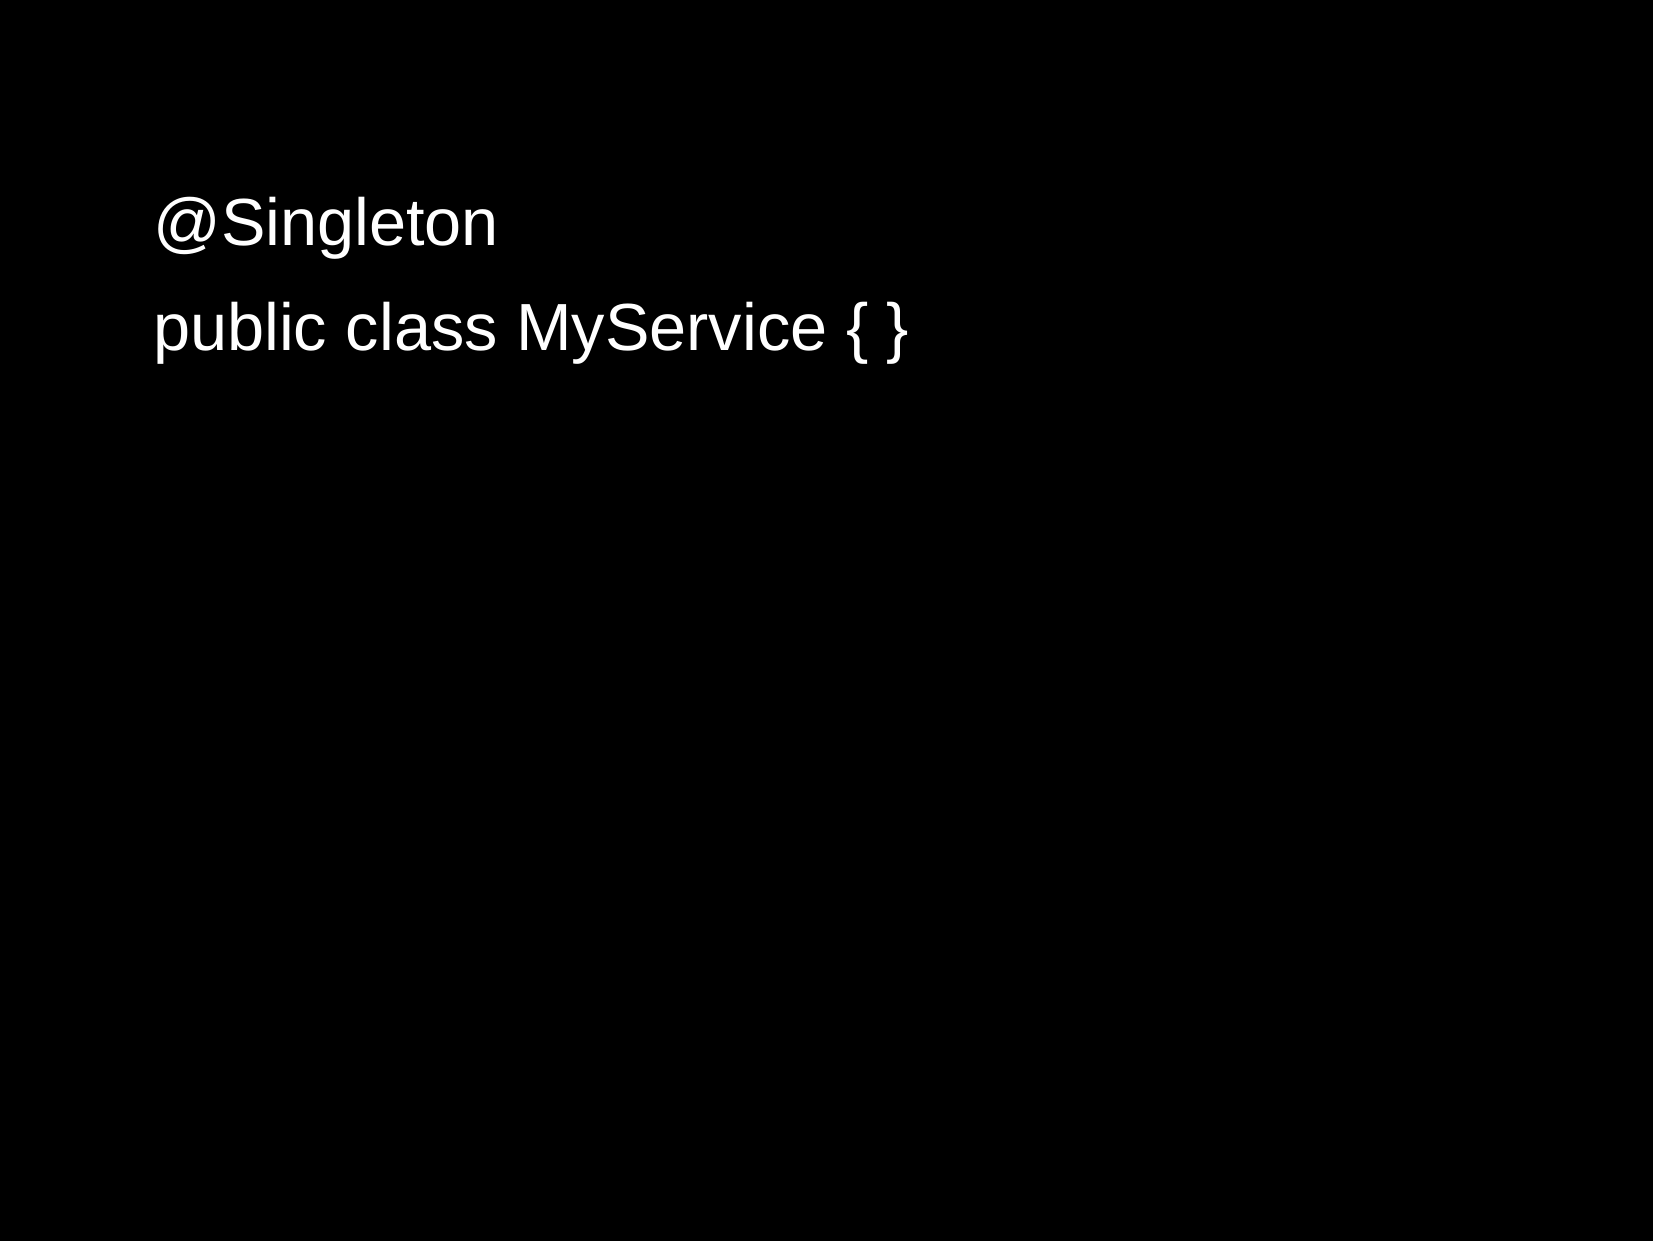

# @Singleton
public class MyService { }